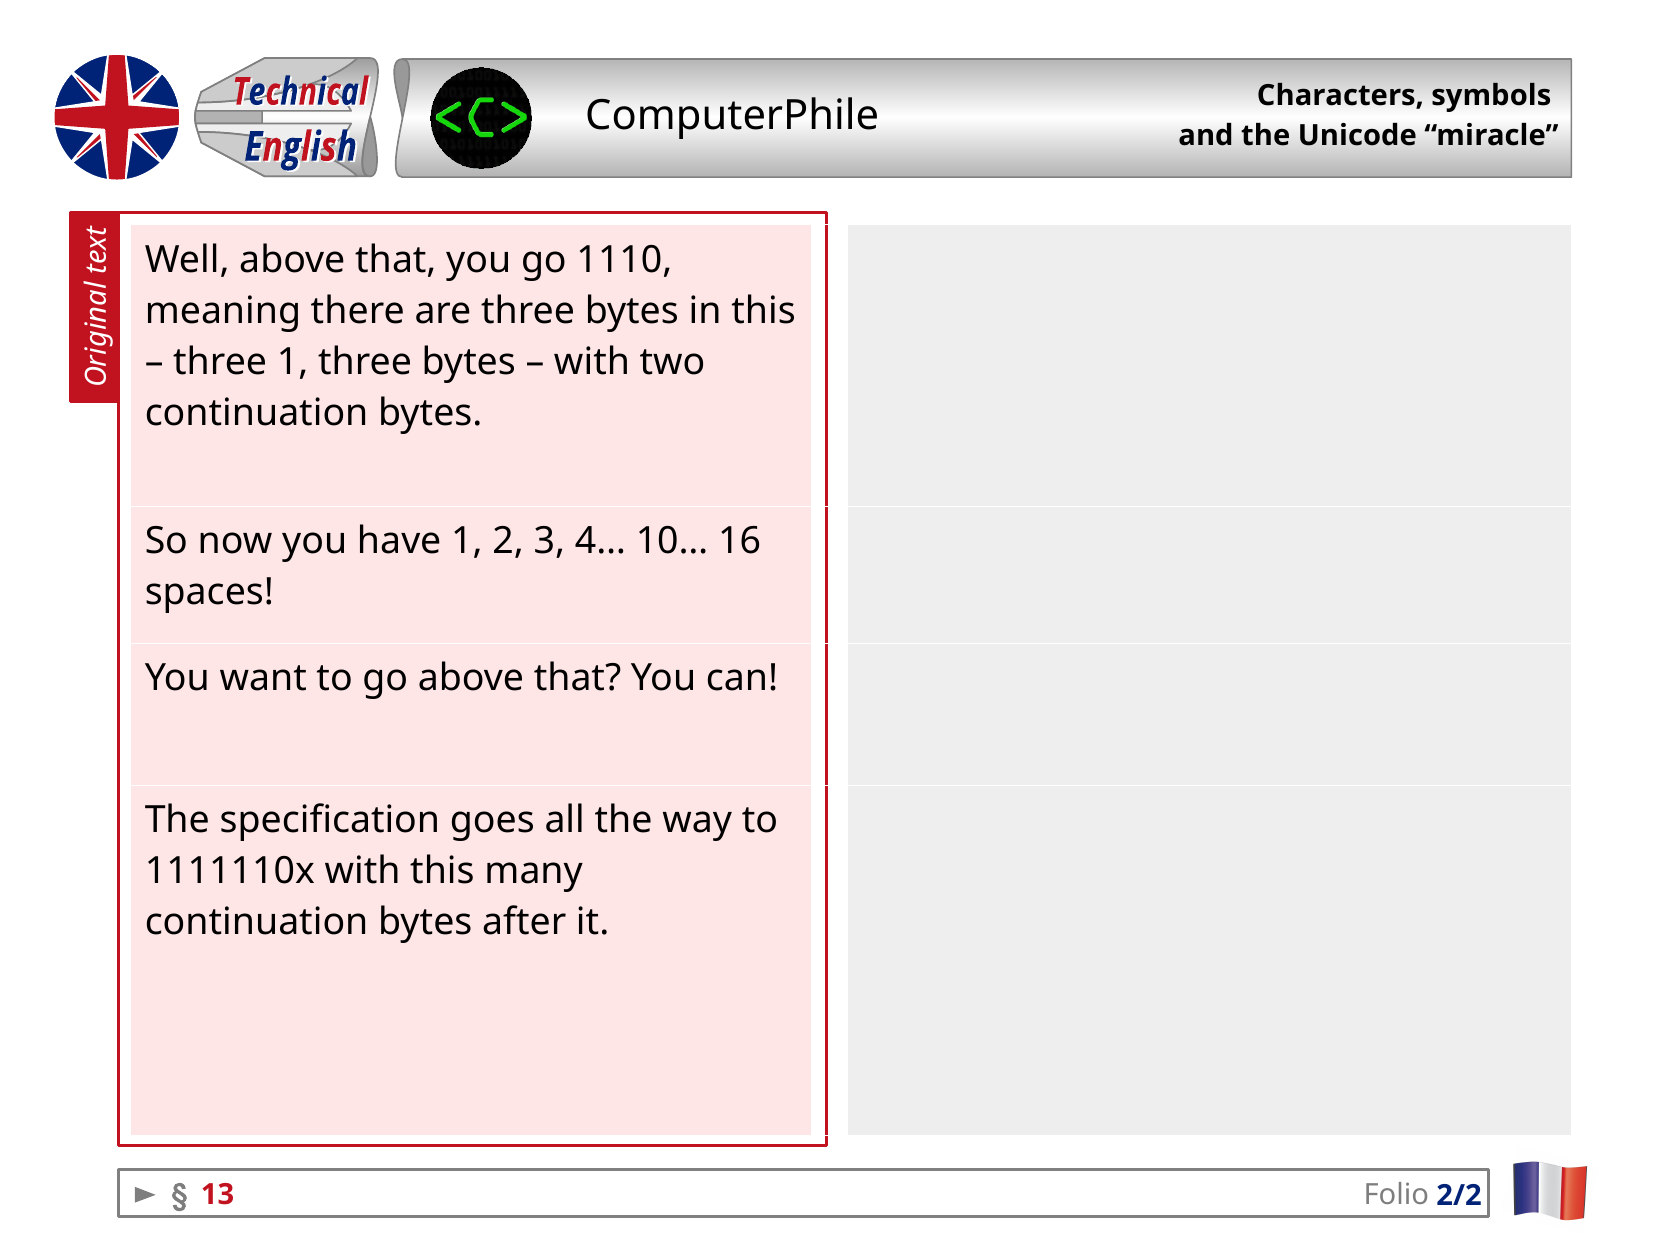

#
| Well, above that, you go 1110, meaning there are three bytes in this – three 1, three bytes – with two continuation bytes. | | |
| --- | --- | --- |
| So now you have 1, 2, 3, 4… 10… 16 spaces! | | |
| You want to go above that? You can! | | |
| The specification goes all the way to 1111110x with this many continuation bytes after it. | | |
13
2/2